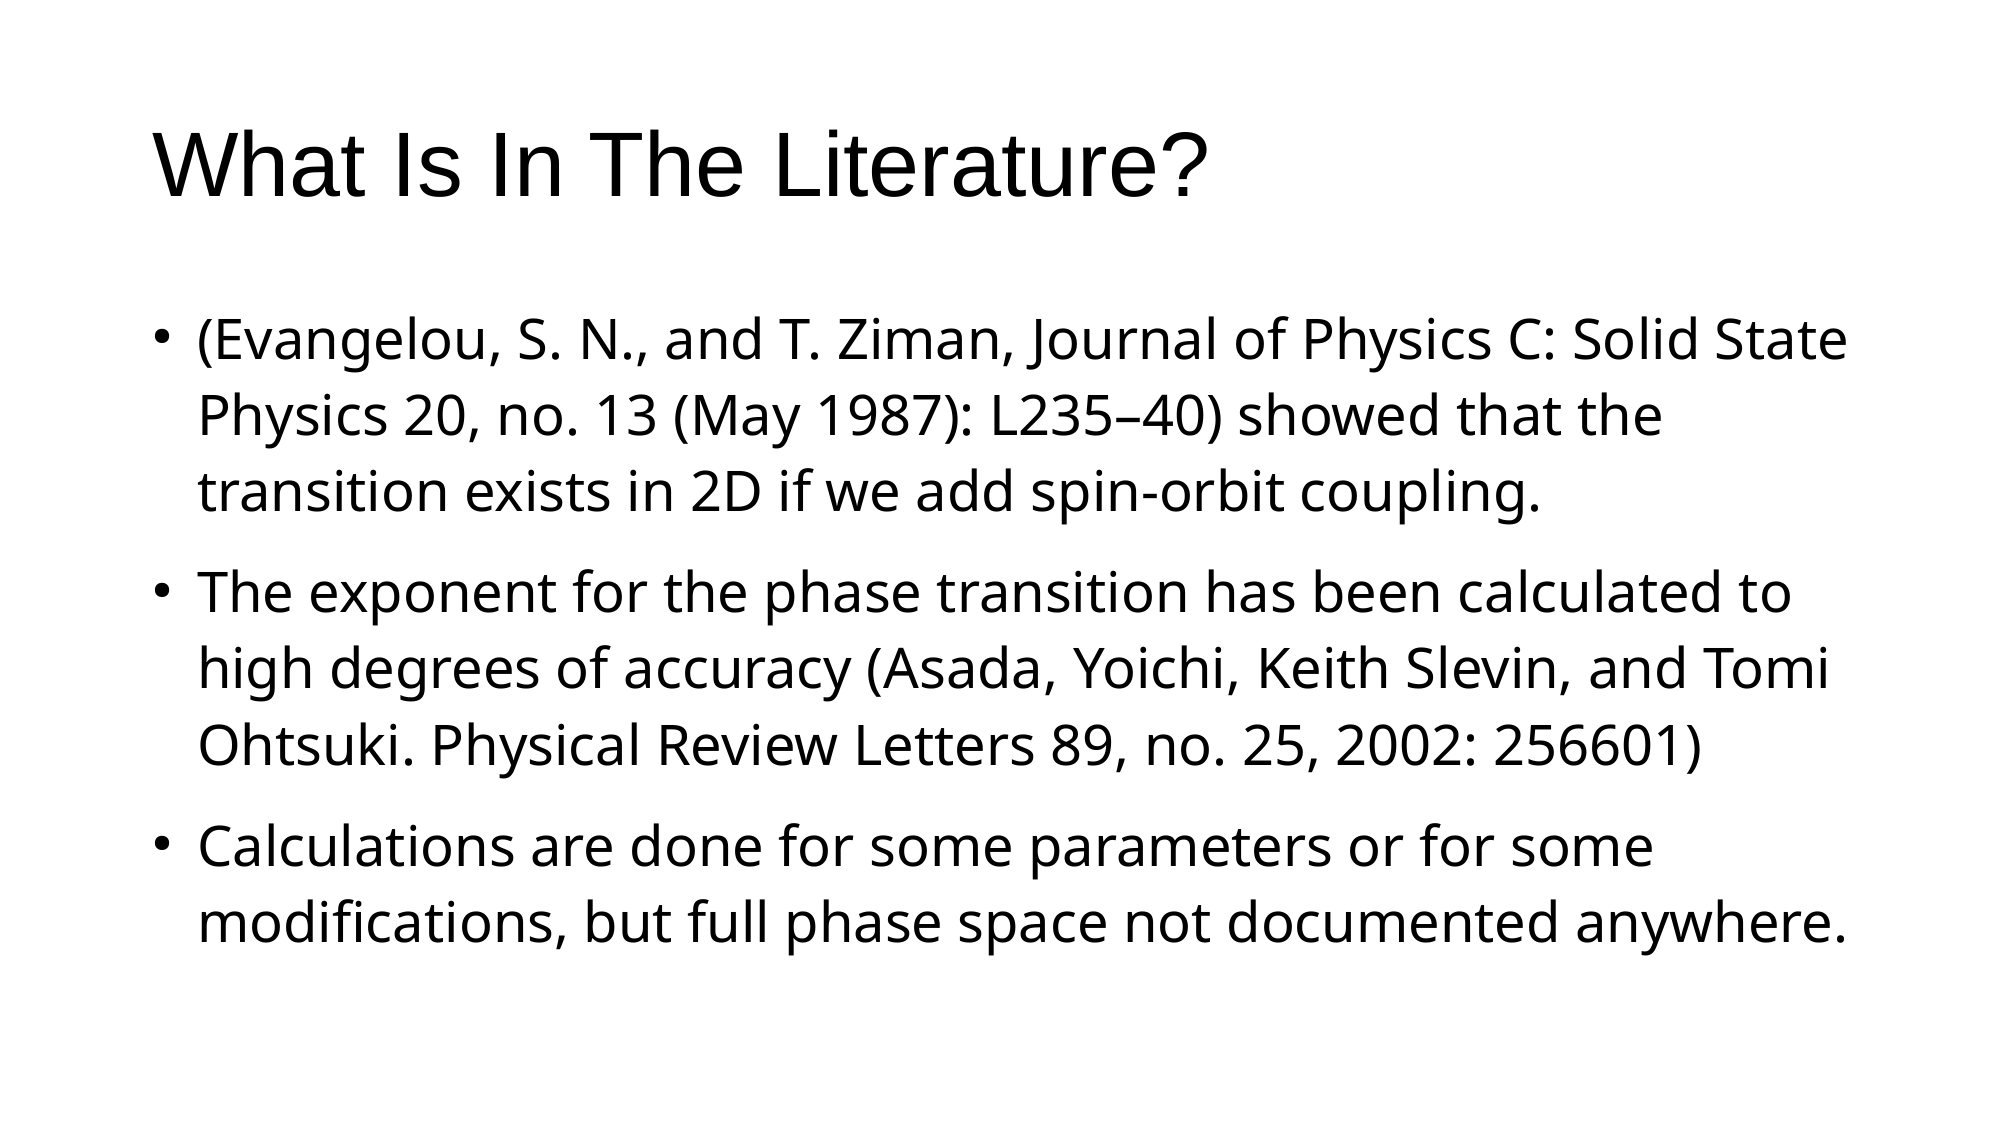

# What Is In The Literature?
(Evangelou, S. N., and T. Ziman, Journal of Physics C: Solid State Physics 20, no. 13 (May 1987): L235–40) showed that the transition exists in 2D if we add spin-orbit coupling.
The exponent for the phase transition has been calculated to high degrees of accuracy (Asada, Yoichi, Keith Slevin, and Tomi Ohtsuki. Physical Review Letters 89, no. 25, 2002: 256601)
Calculations are done for some parameters or for some modifications, but full phase space not documented anywhere.